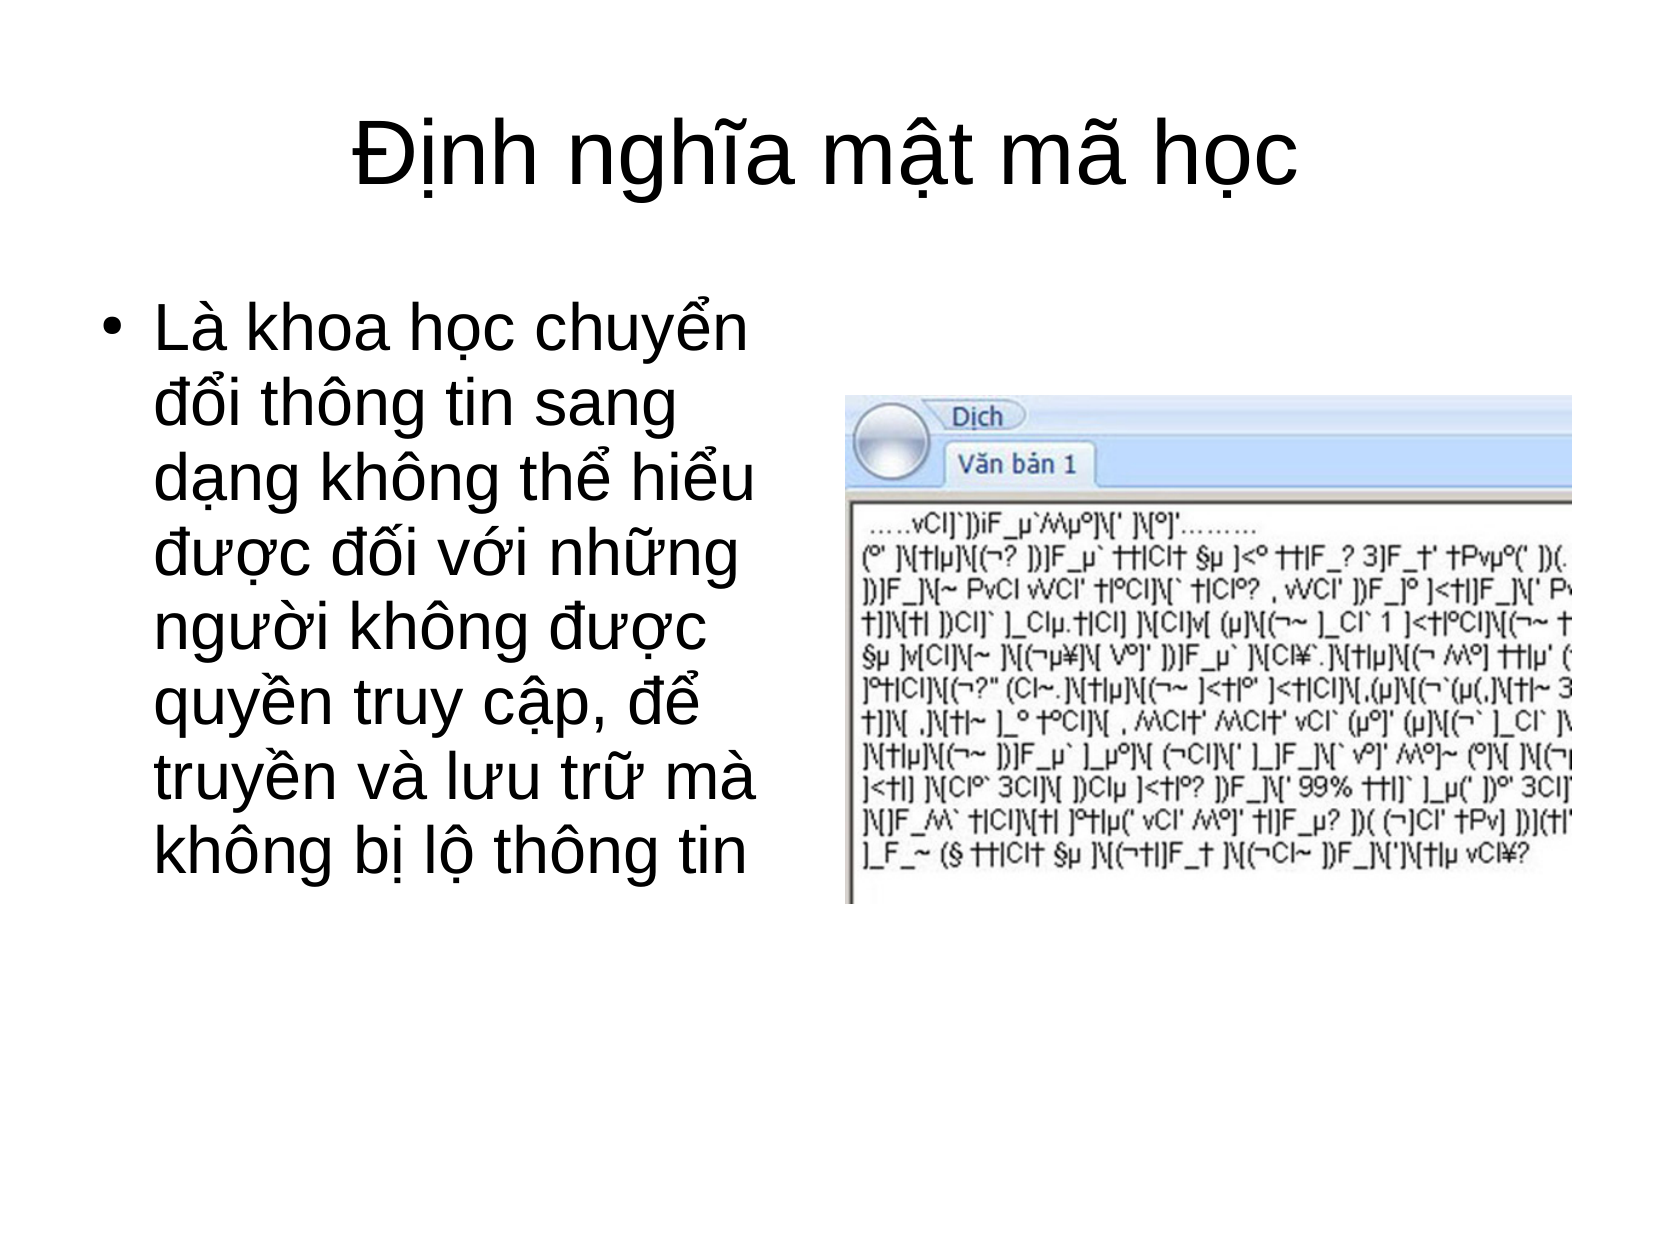

# Định nghĩa mật mã học
Là khoa học chuyển đổi thông tin sang dạng không thể hiểu được đối với những người không được quyền truy cập, để truyền và lưu trữ mà không bị lộ thông tin